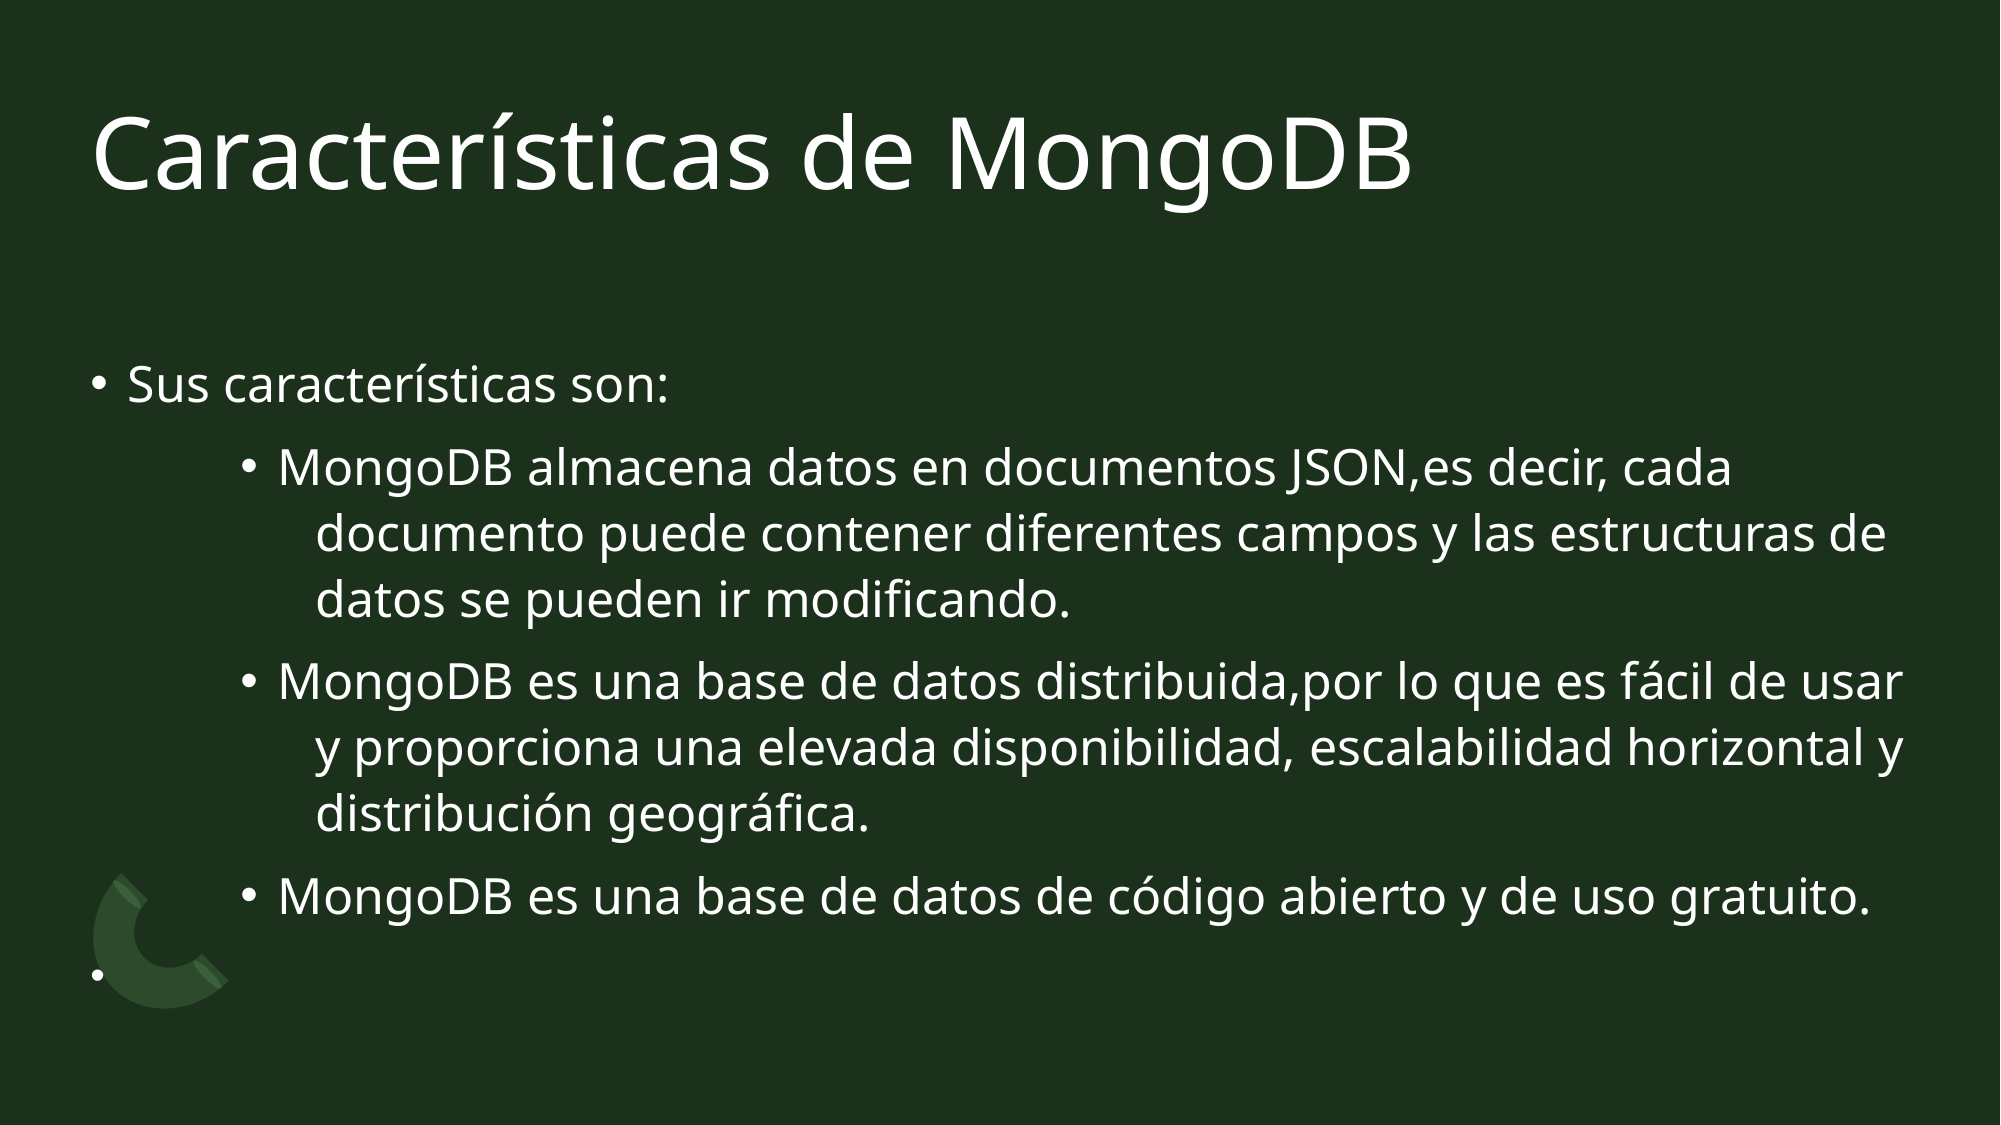

# Características de MongoDB
Sus características son:
MongoDB almacena datos en documentos JSON,es decir, cada documento puede contener diferentes campos y las estructuras de datos se pueden ir modificando.
MongoDB es una base de datos distribuida,por lo que es fácil de usar y proporciona una elevada disponibilidad, escalabilidad horizontal y distribución geográfica.
MongoDB es una base de datos de código abierto y de uso gratuito.